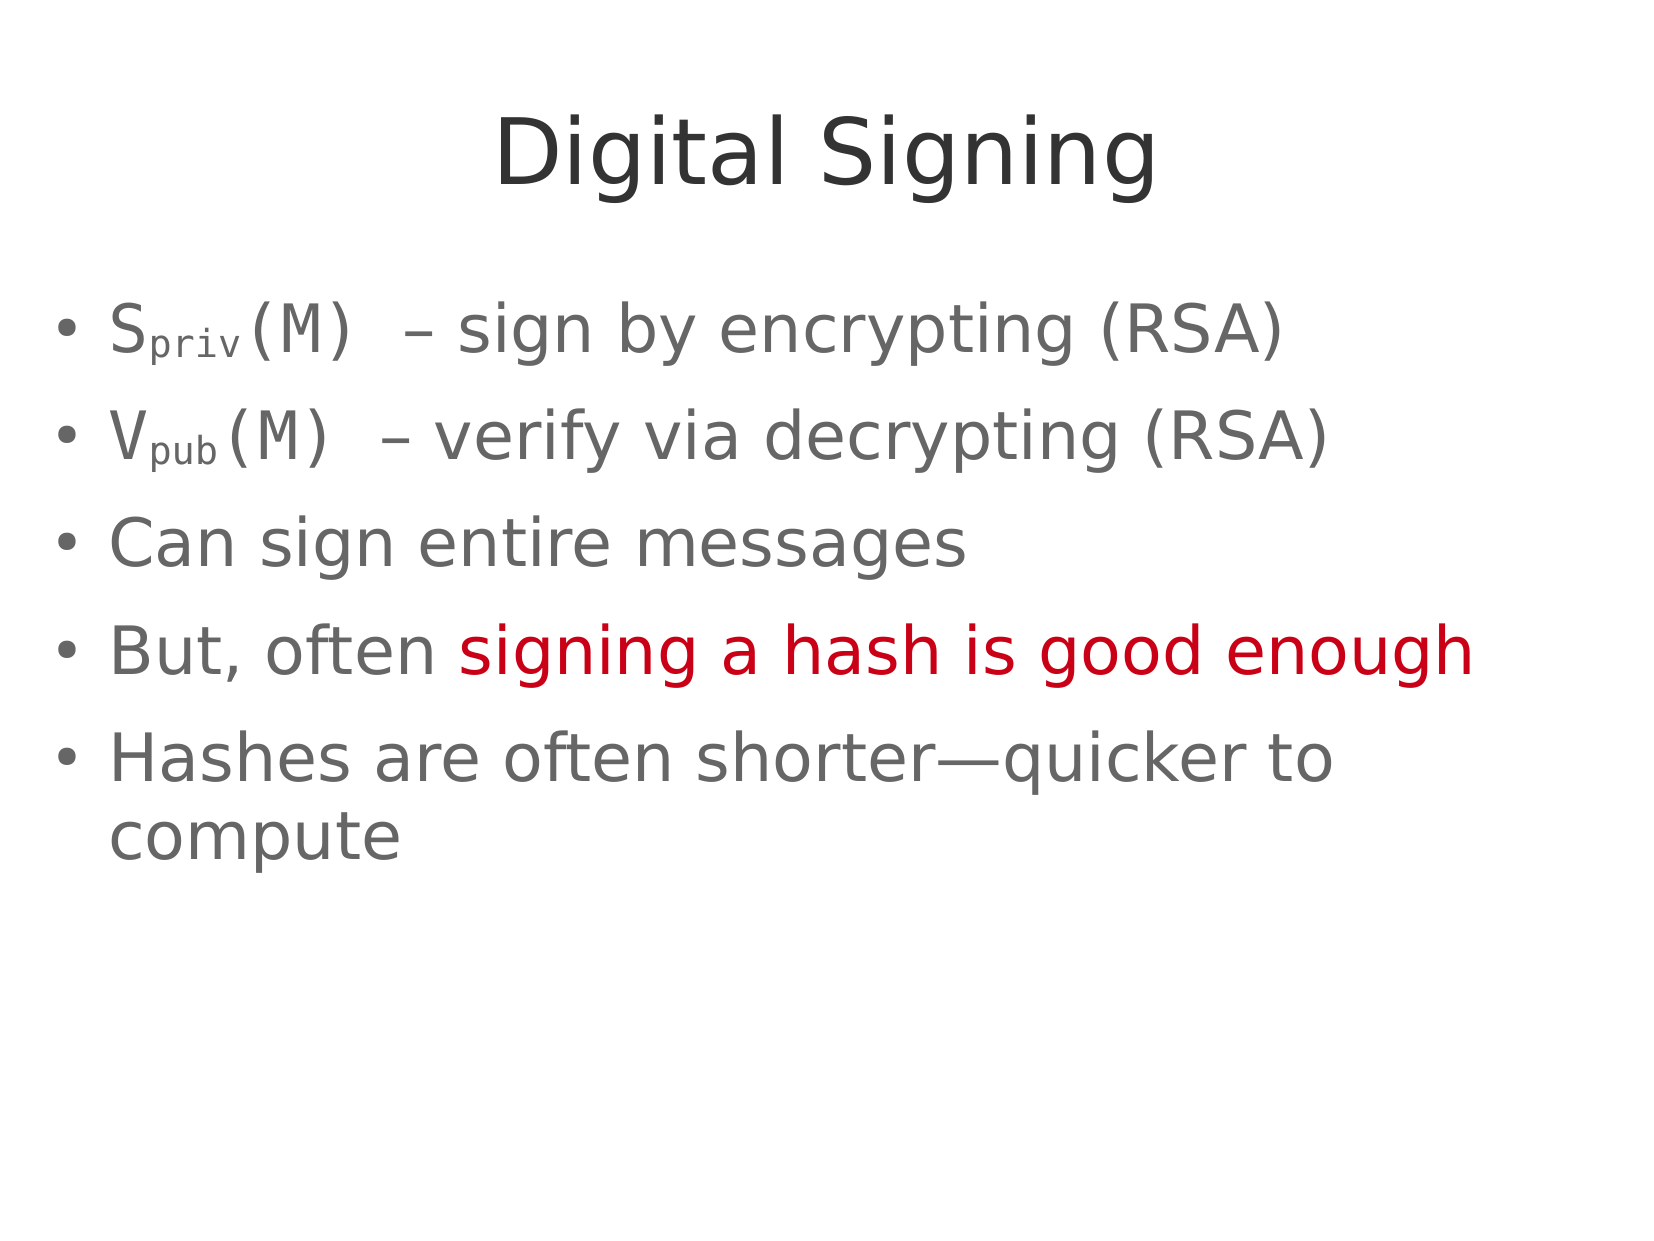

# Digital Signing
Spriv(M) – sign by encrypting (RSA)
Vpub(M) – verify via decrypting (RSA)
Can sign entire messages
But, often signing a hash is good enough
Hashes are often shorter—quicker to compute